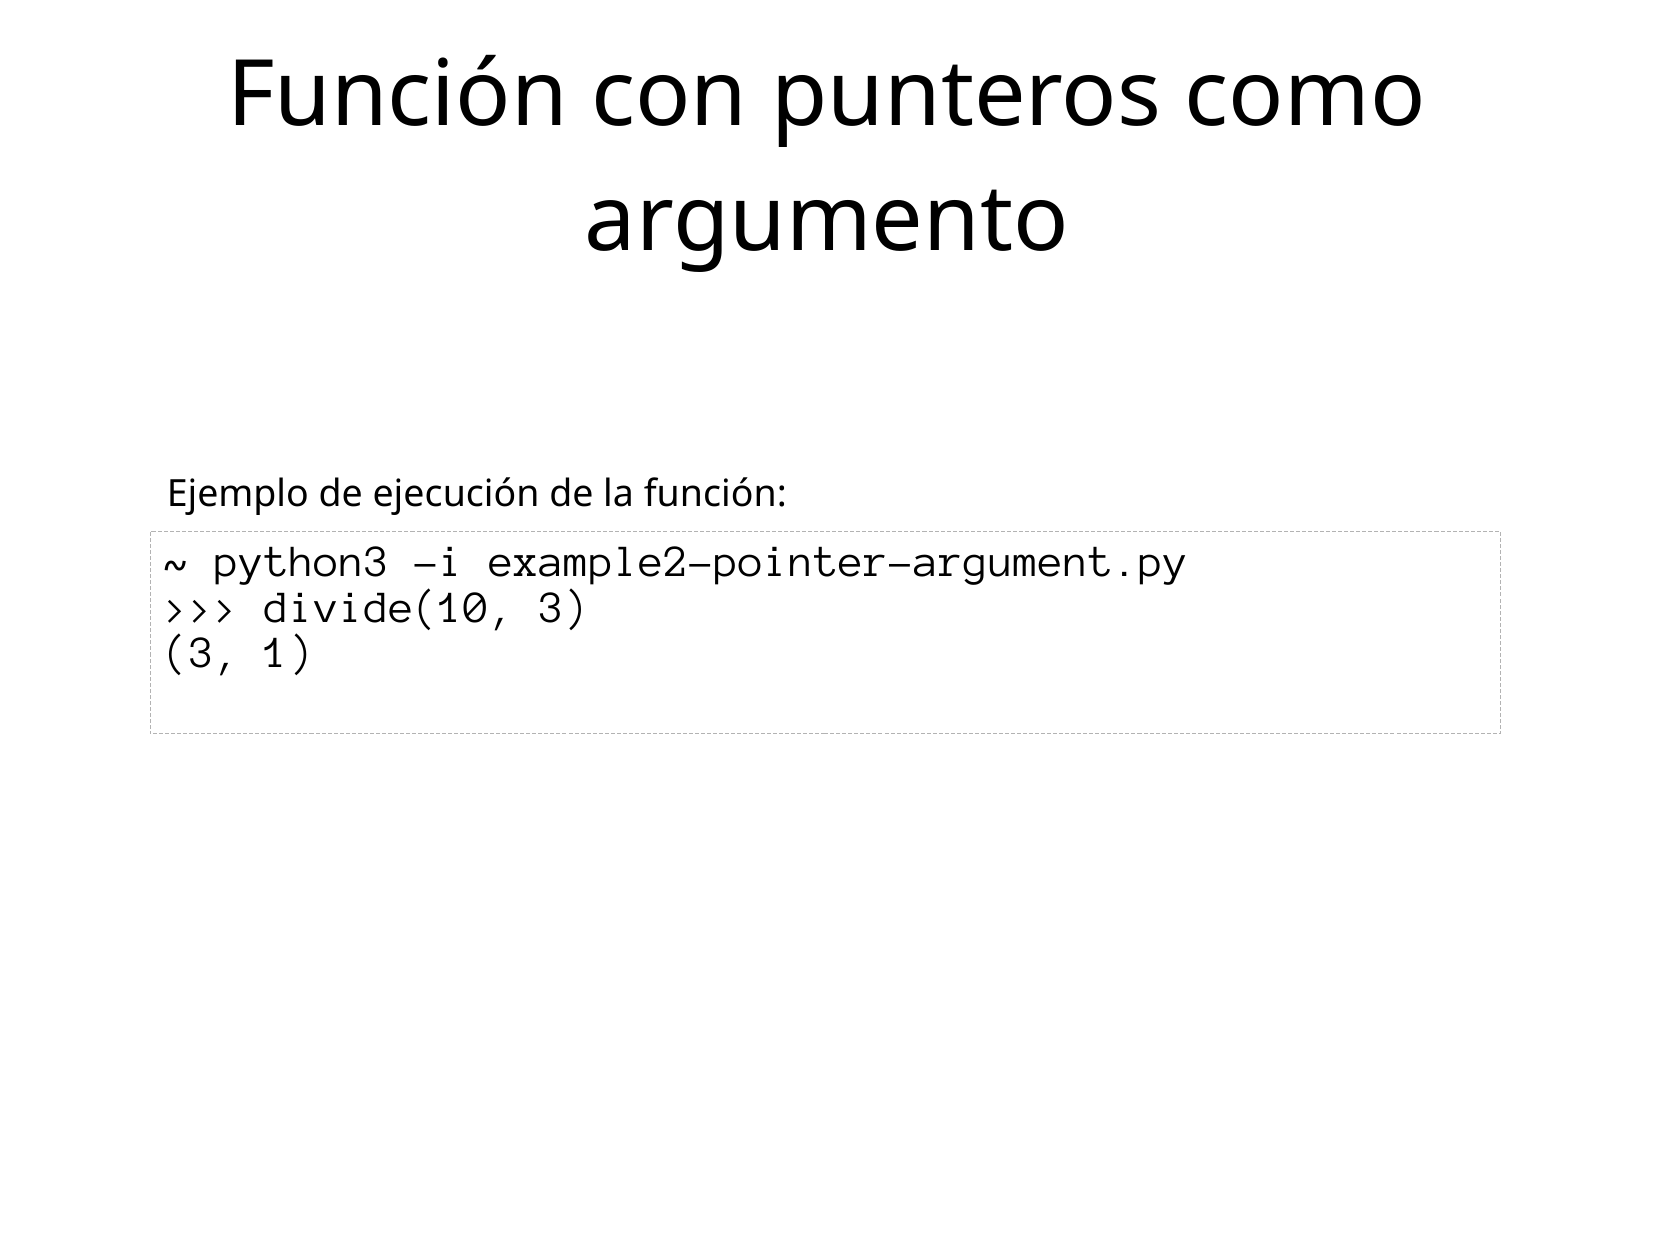

# Función con punteros como argumento
Ejemplo de ejecución de la función:
~ python3 -i example2-pointer-argument.py
>>> divide(10, 3)
(3, 1)